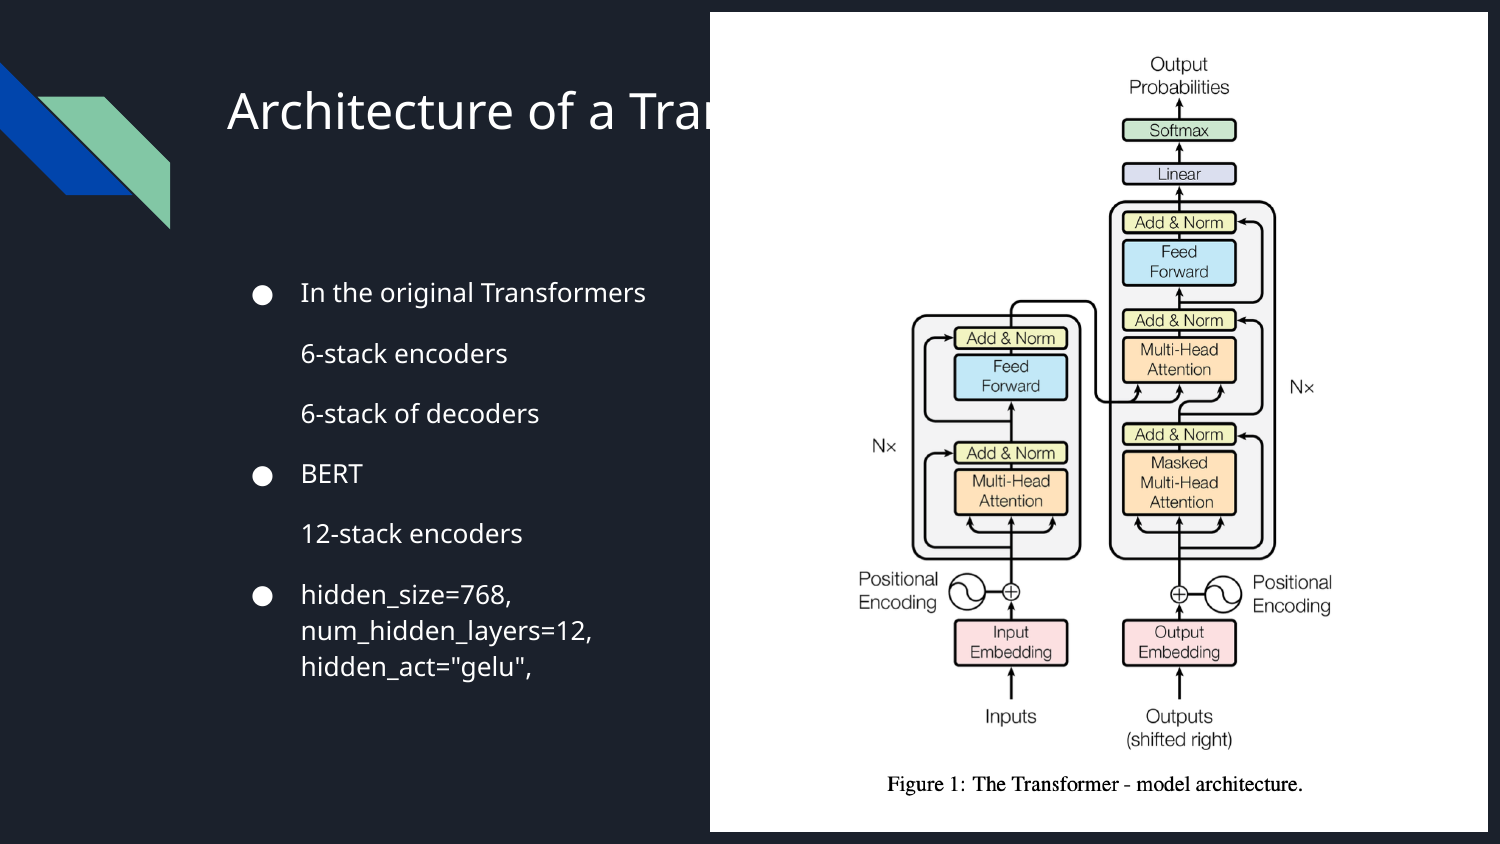

# Architecture of a Transformer model
In the original Transformers
6-stack encoders
6-stack of decoders
BERT
	12-stack encoders
hidden_size=768, num_hidden_layers=12, hidden_act="gelu",